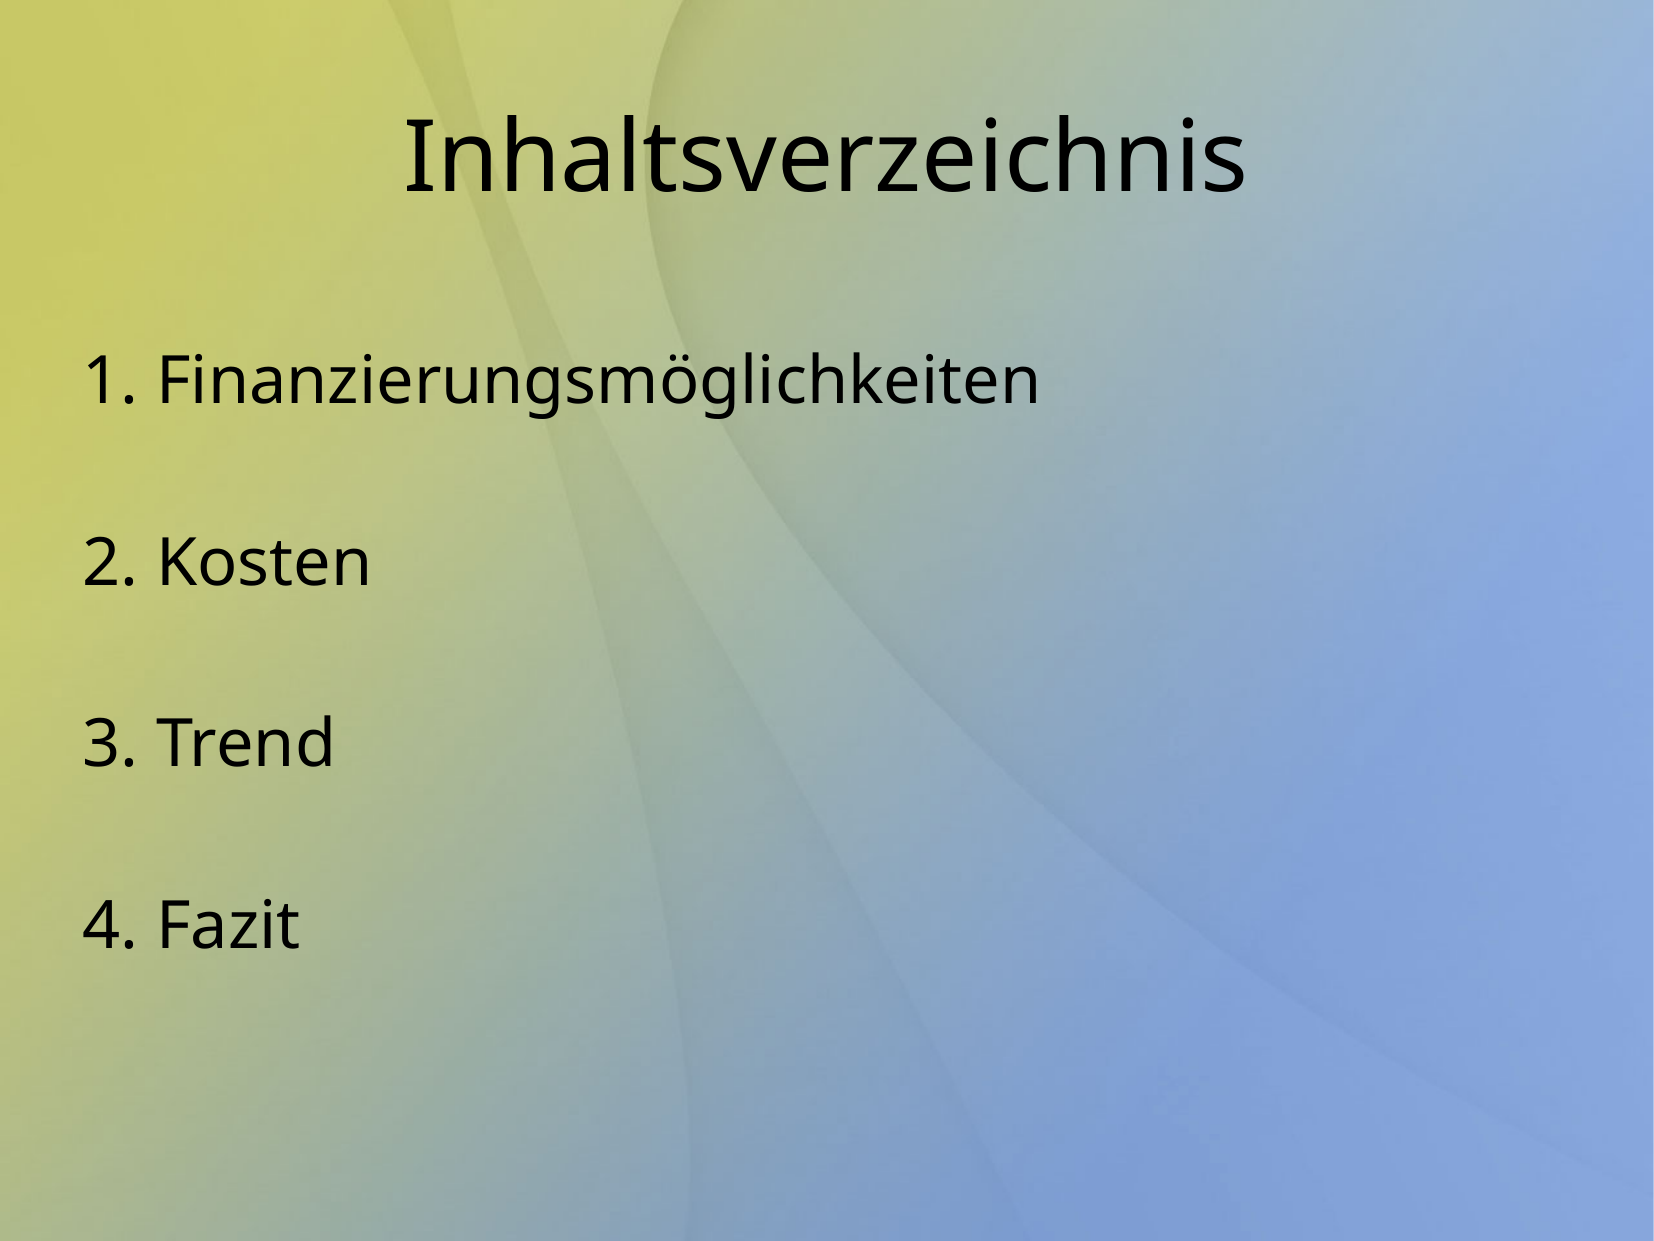

# Inhaltsverzeichnis
1. Finanzierungsmöglichkeiten
2. Kosten
3. Trend
4. Fazit